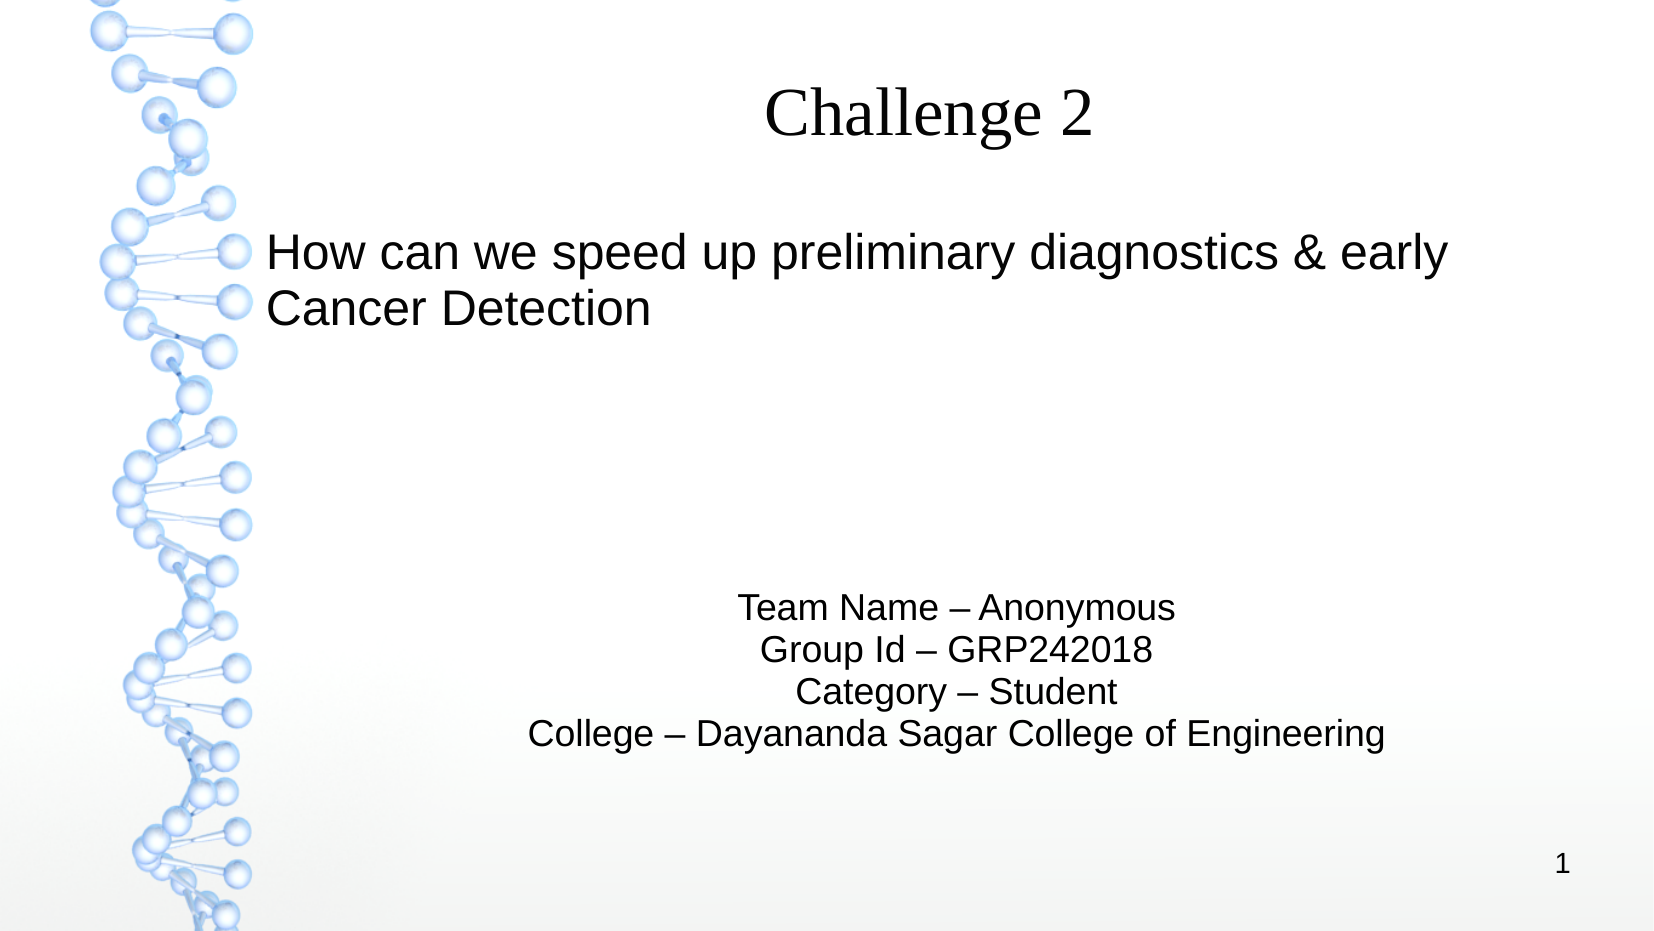

# Challenge 2
How can we speed up preliminary diagnostics & early Cancer Detection
Team Name – Anonymous
Group Id – GRP242018
Category – Student
College – Dayananda Sagar College of Engineering
1